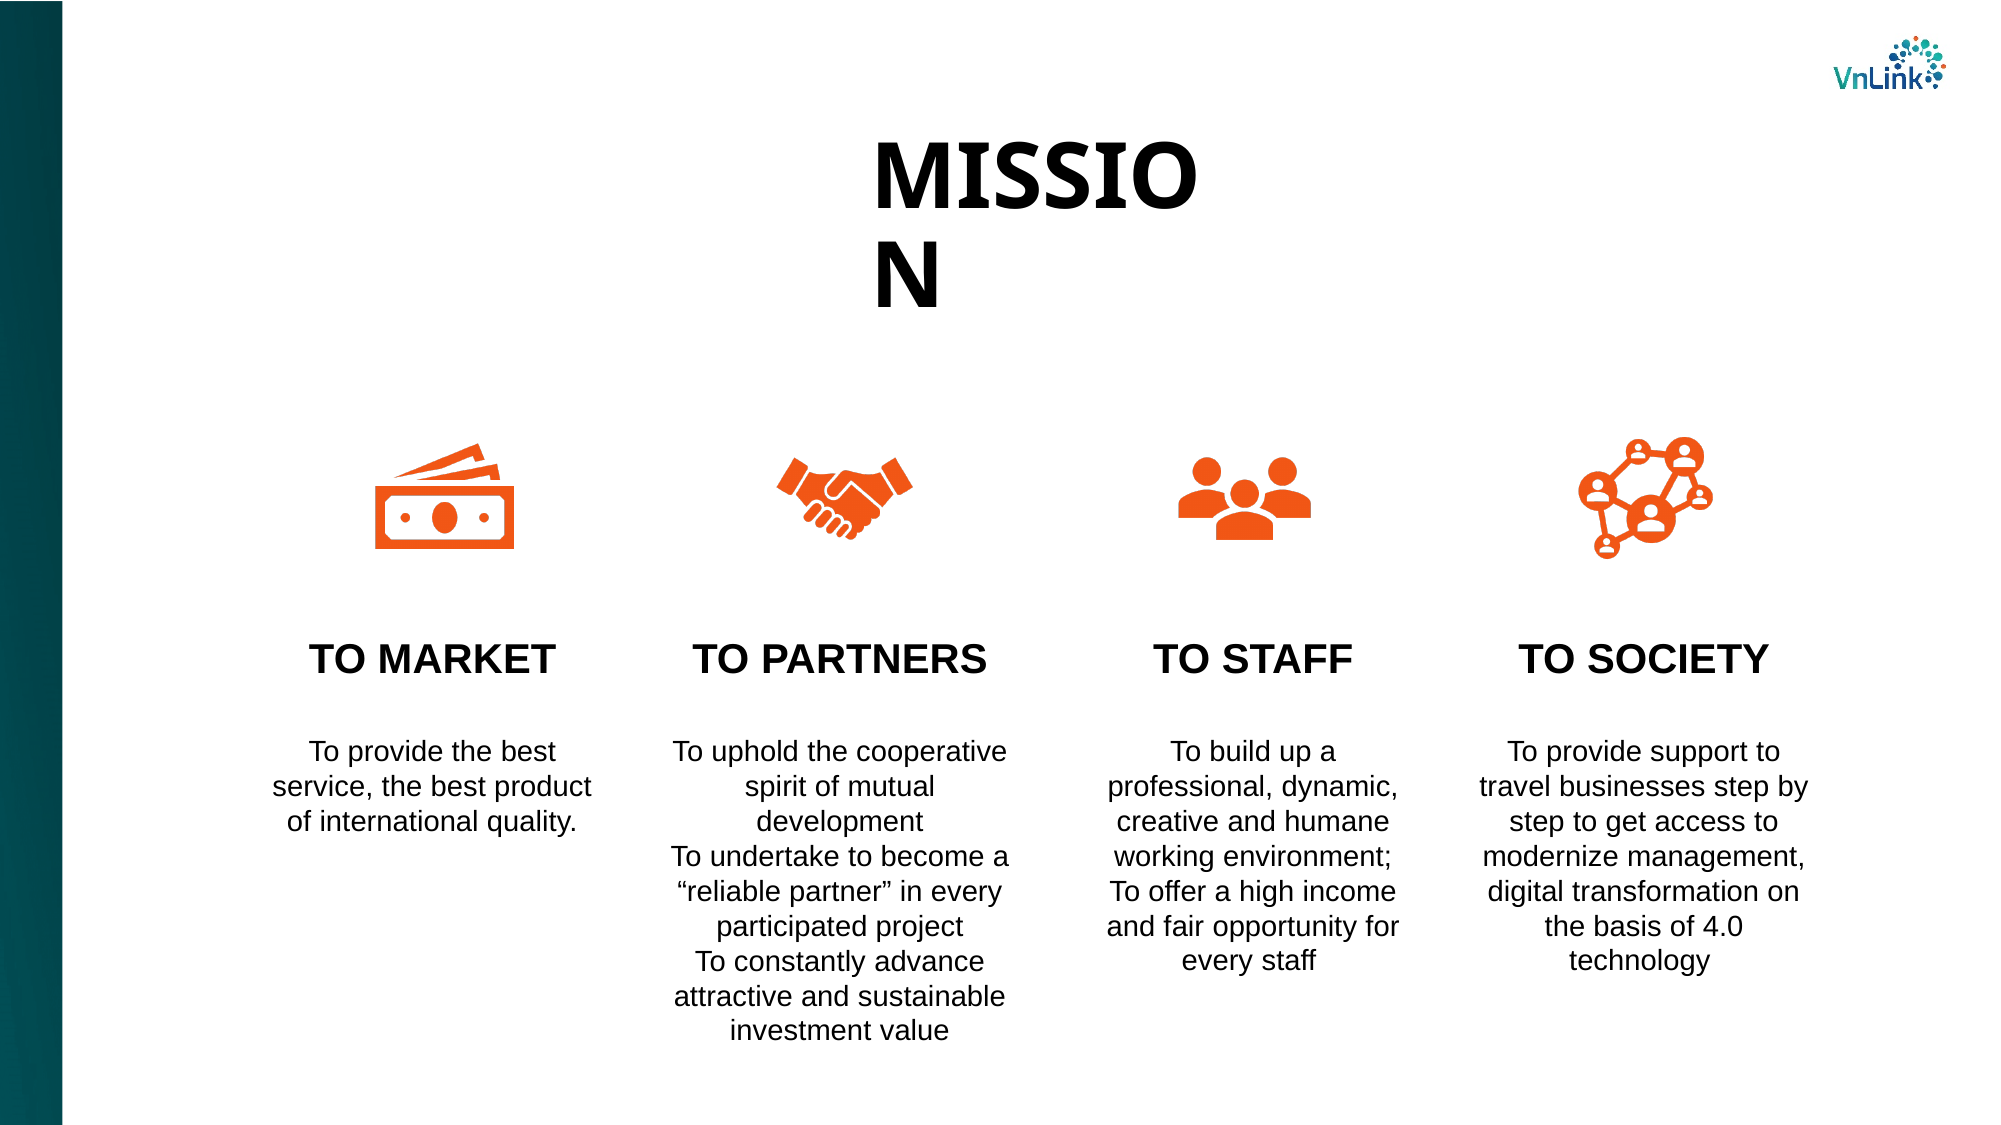

# MISSION
TO MARKET
To provide the best service, the best product of international quality.
TO PARTNERS
To uphold the cooperative spirit of mutual development
To undertake to become a “reliable partner” in every participated project
To constantly advance attractive and sustainable investment value
TO STAFF
To build up a professional, dynamic, creative and humane working environment; To offer a high income and fair opportunity for every staff
TO SOCIETY
To provide support to travel businesses step by step to get access to modernize management, digital transformation on the basis of 4.0 technology